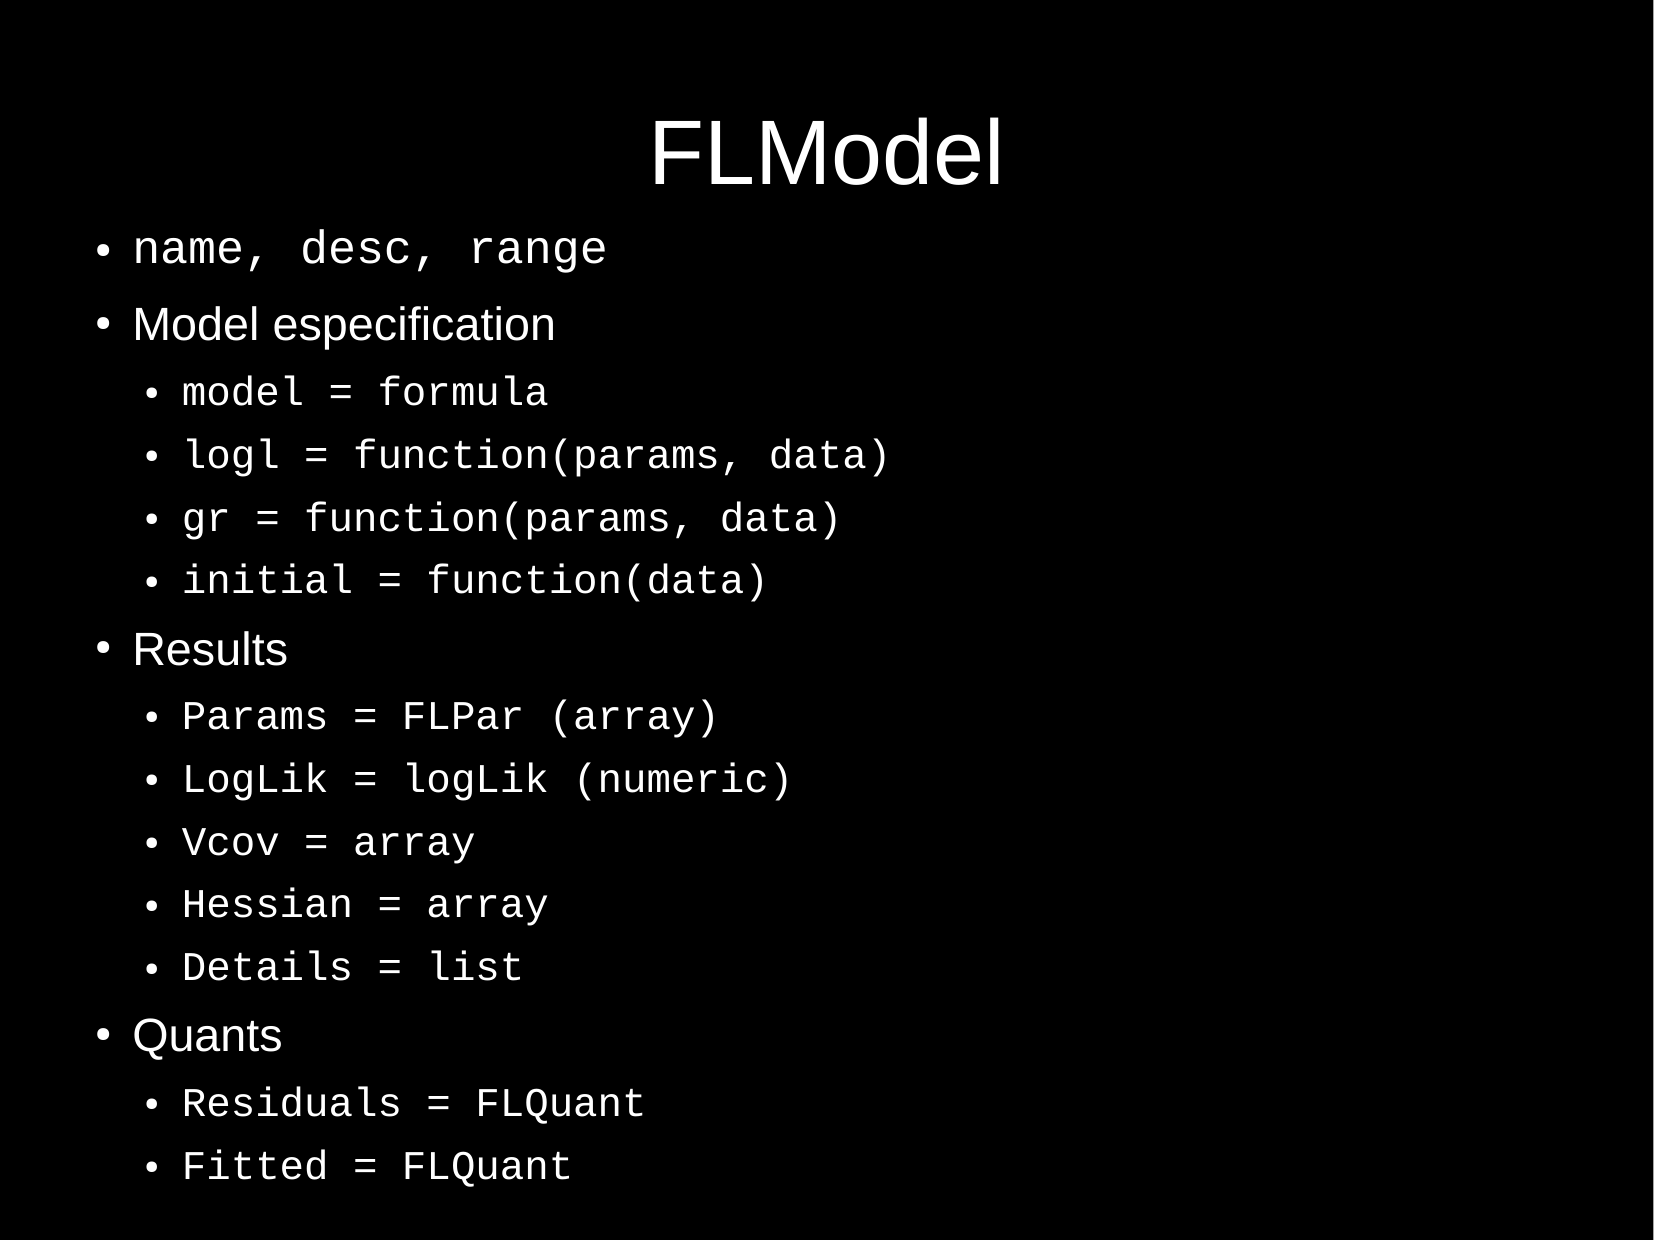

# FLModel
name, desc, range
Model especification
model = formula
logl = function(params, data)
gr = function(params, data)
initial = function(data)
Results
Params = FLPar (array)
LogLik = logLik (numeric)
Vcov = array
Hessian = array
Details = list
Quants
Residuals = FLQuant
Fitted = FLQuant